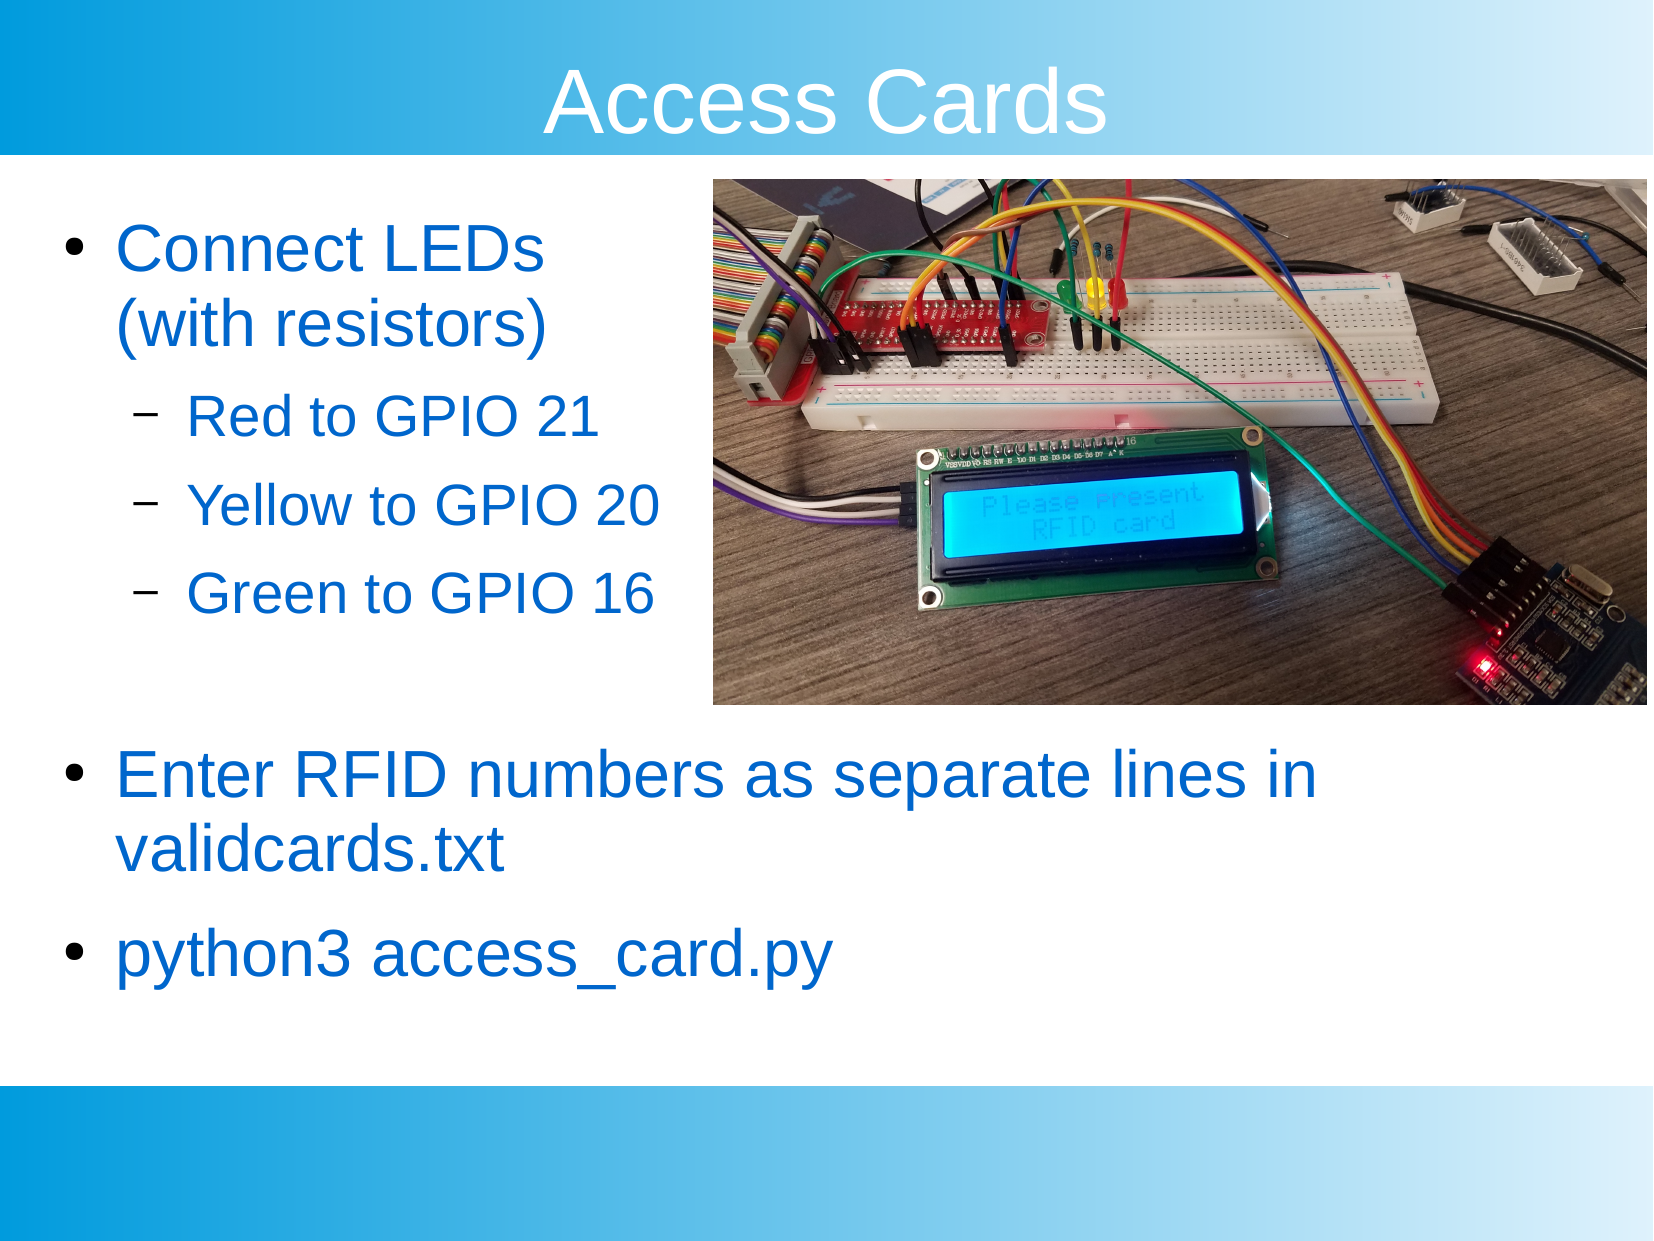

# Access Cards
Connect LEDs
(with resistors)
Red to GPIO 21
Yellow to GPIO 20
Green to GPIO 16
Enter RFID numbers as separate lines in validcards.txt
python3 access_card.py